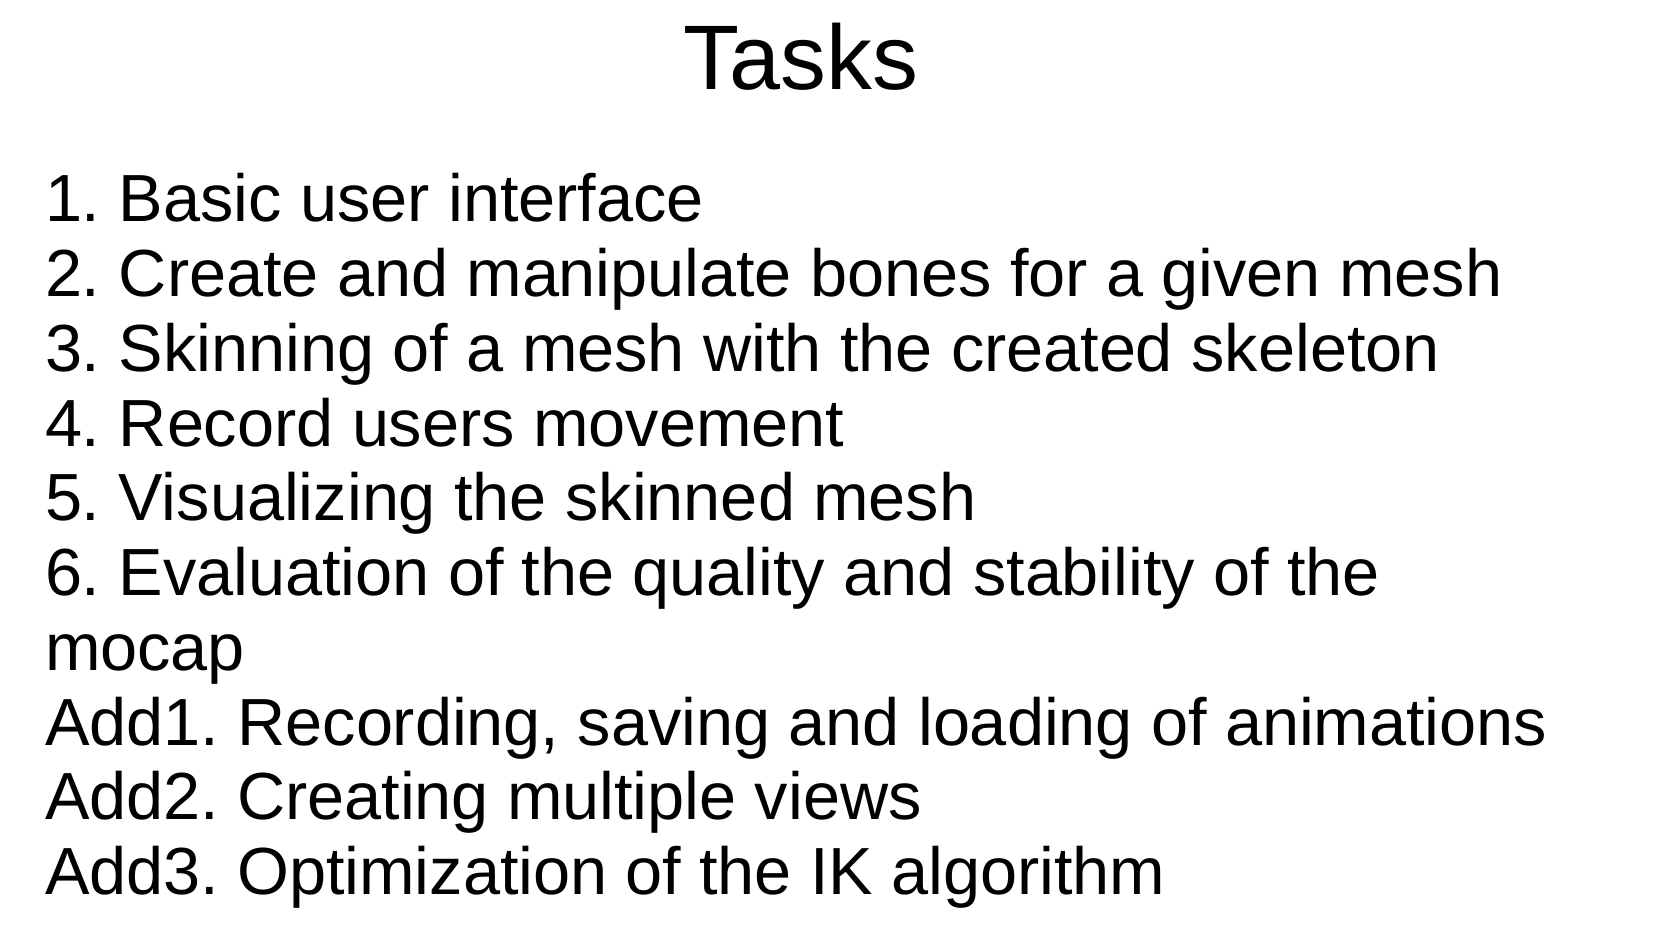

1. Basic user interface
2. Create and manipulate bones for a given mesh
3. Skinning of a mesh with the created skeleton
4. Record users movement
5. Visualizing the skinned mesh
6. Evaluation of the quality and stability of the mocap
Add1. Recording, saving and loading of animations
Add2. Creating multiple views
Add3. Optimization of the IK algorithm
# Tasks